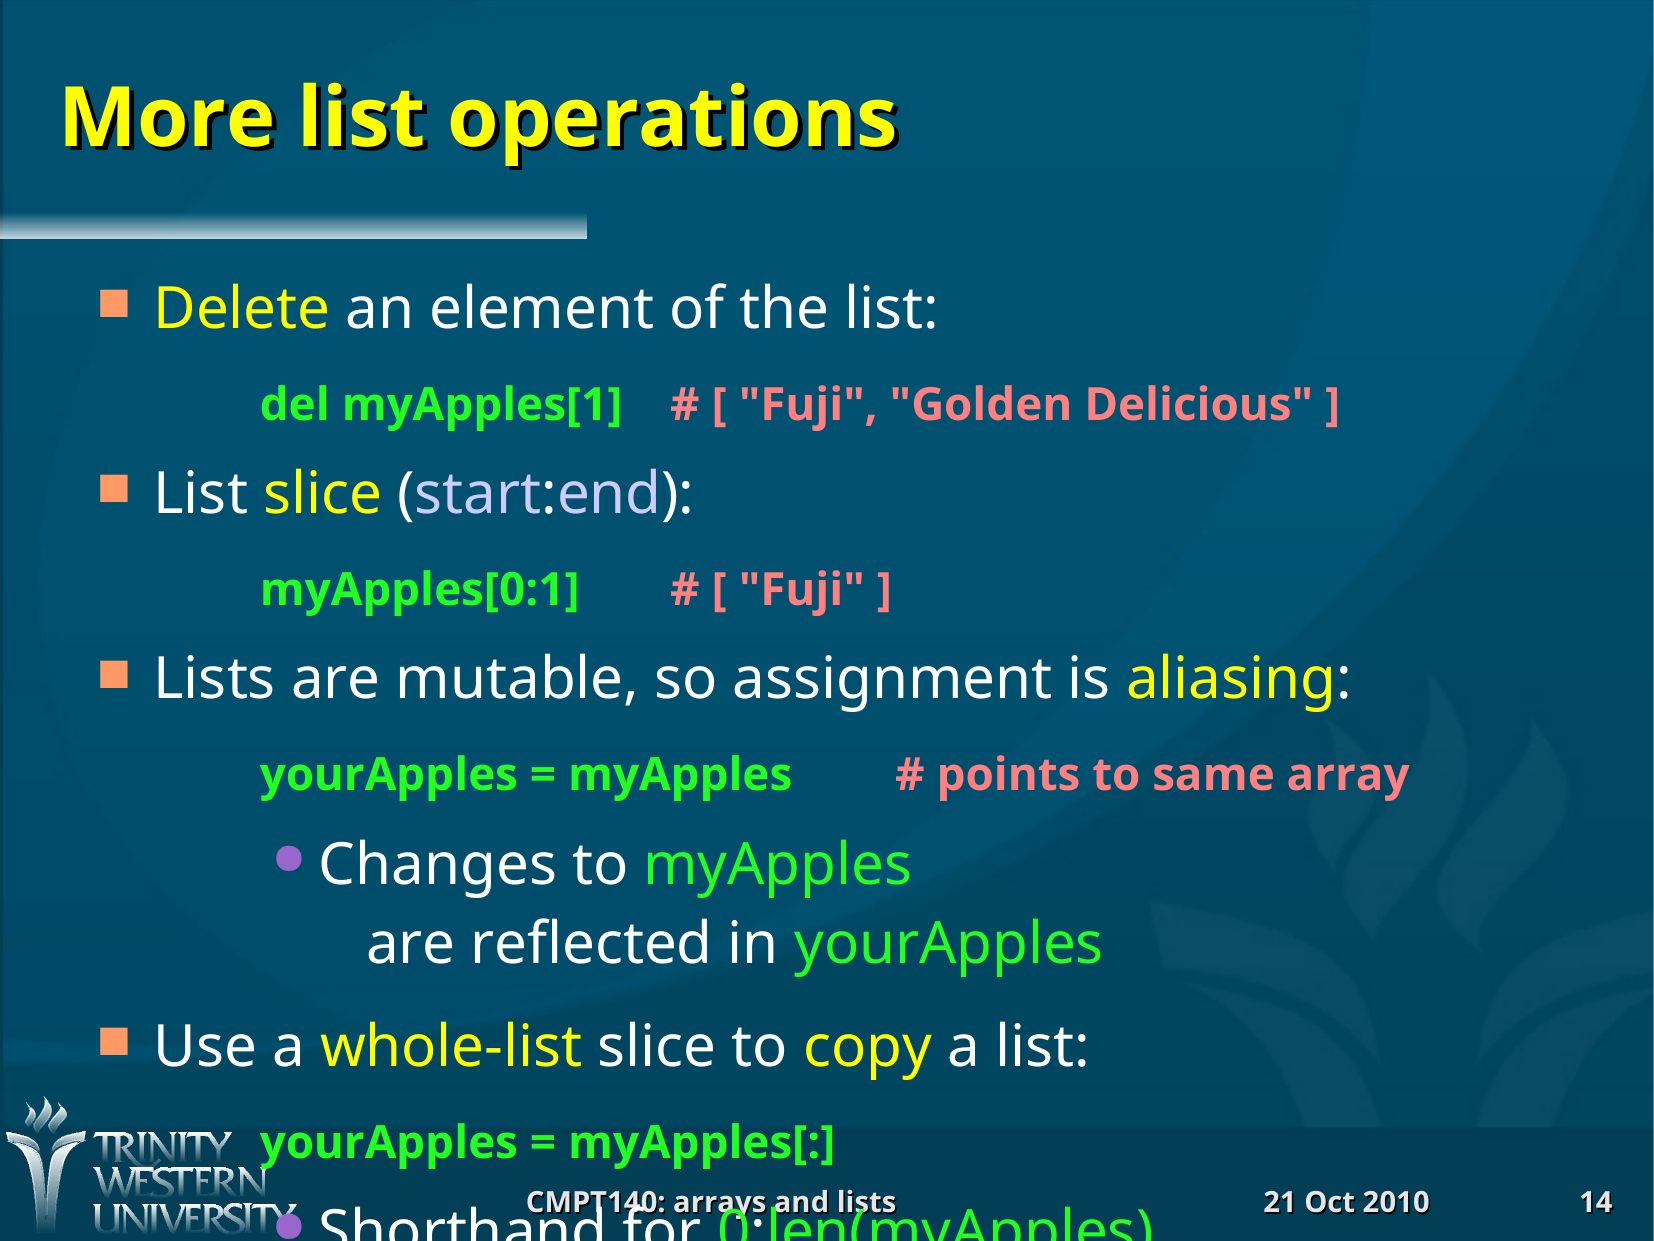

# More list operations
Delete an element of the list:
del myApples[1]	# [ "Fuji", "Golden Delicious" ]
List slice (start:end):
myApples[0:1]		# [ "Fuji" ]
Lists are mutable, so assignment is aliasing:
yourApples = myApples		# points to same array
Changes to myApples
are reflected in yourApples
Use a whole-list slice to copy a list:
yourApples = myApples[:]
Shorthand for 0:len(myApples)
CMPT140: arrays and lists
21 Oct 2010
14